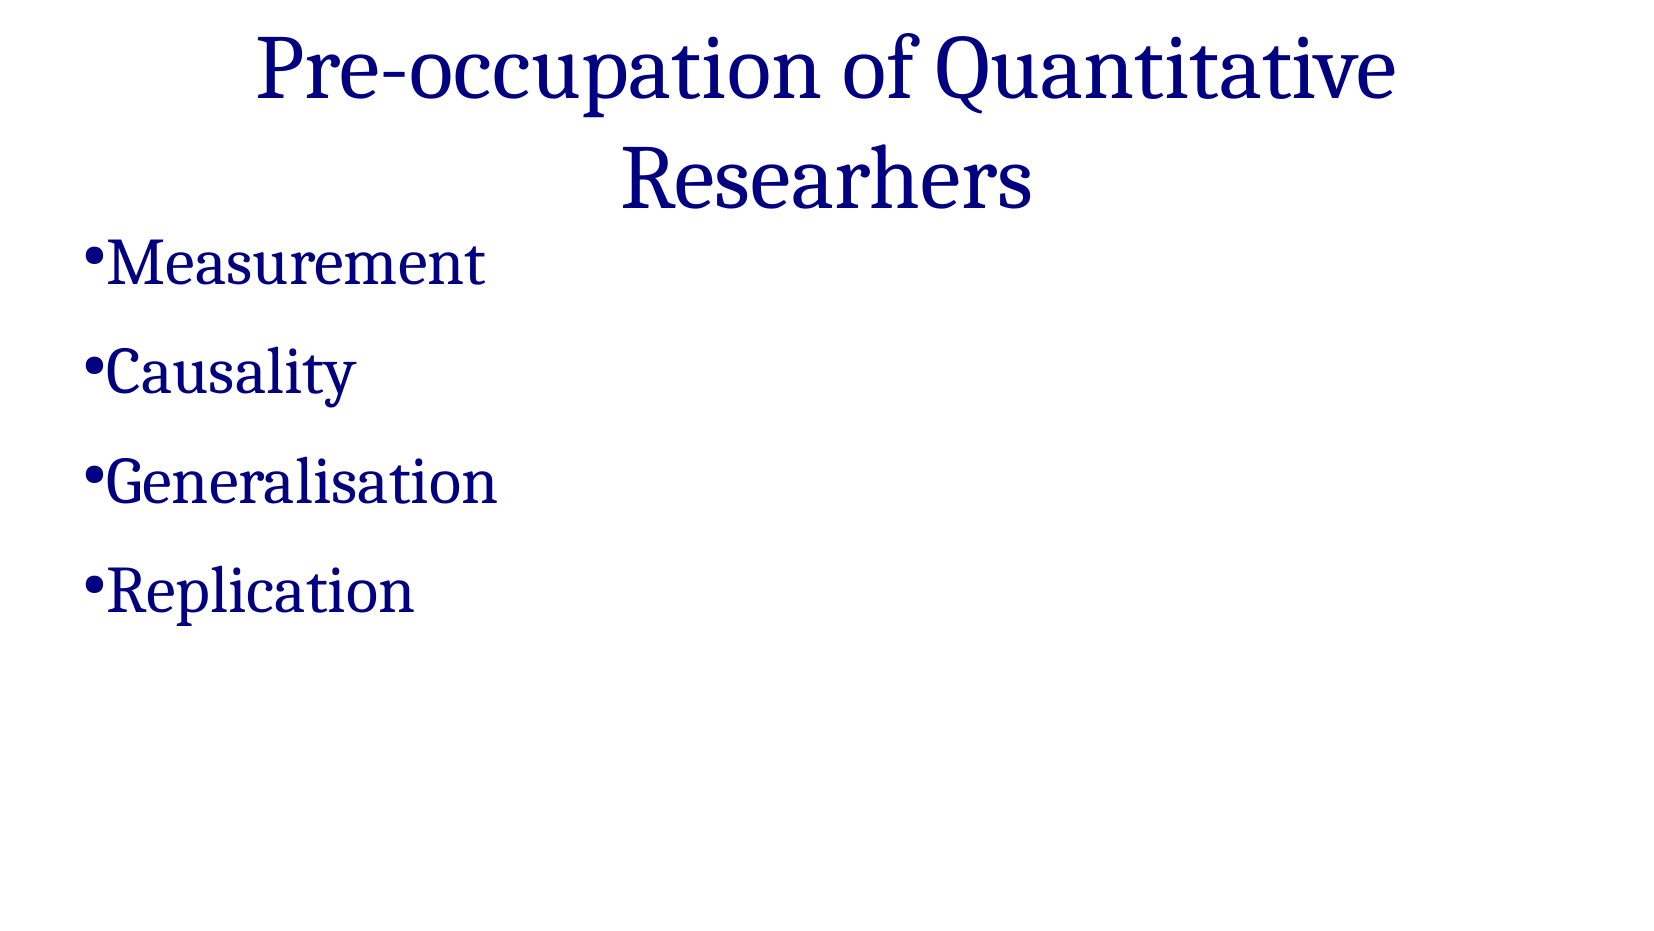

# Pre-occupation of Quantitative Researhers
Measurement
Causality
Generalisation
Replication